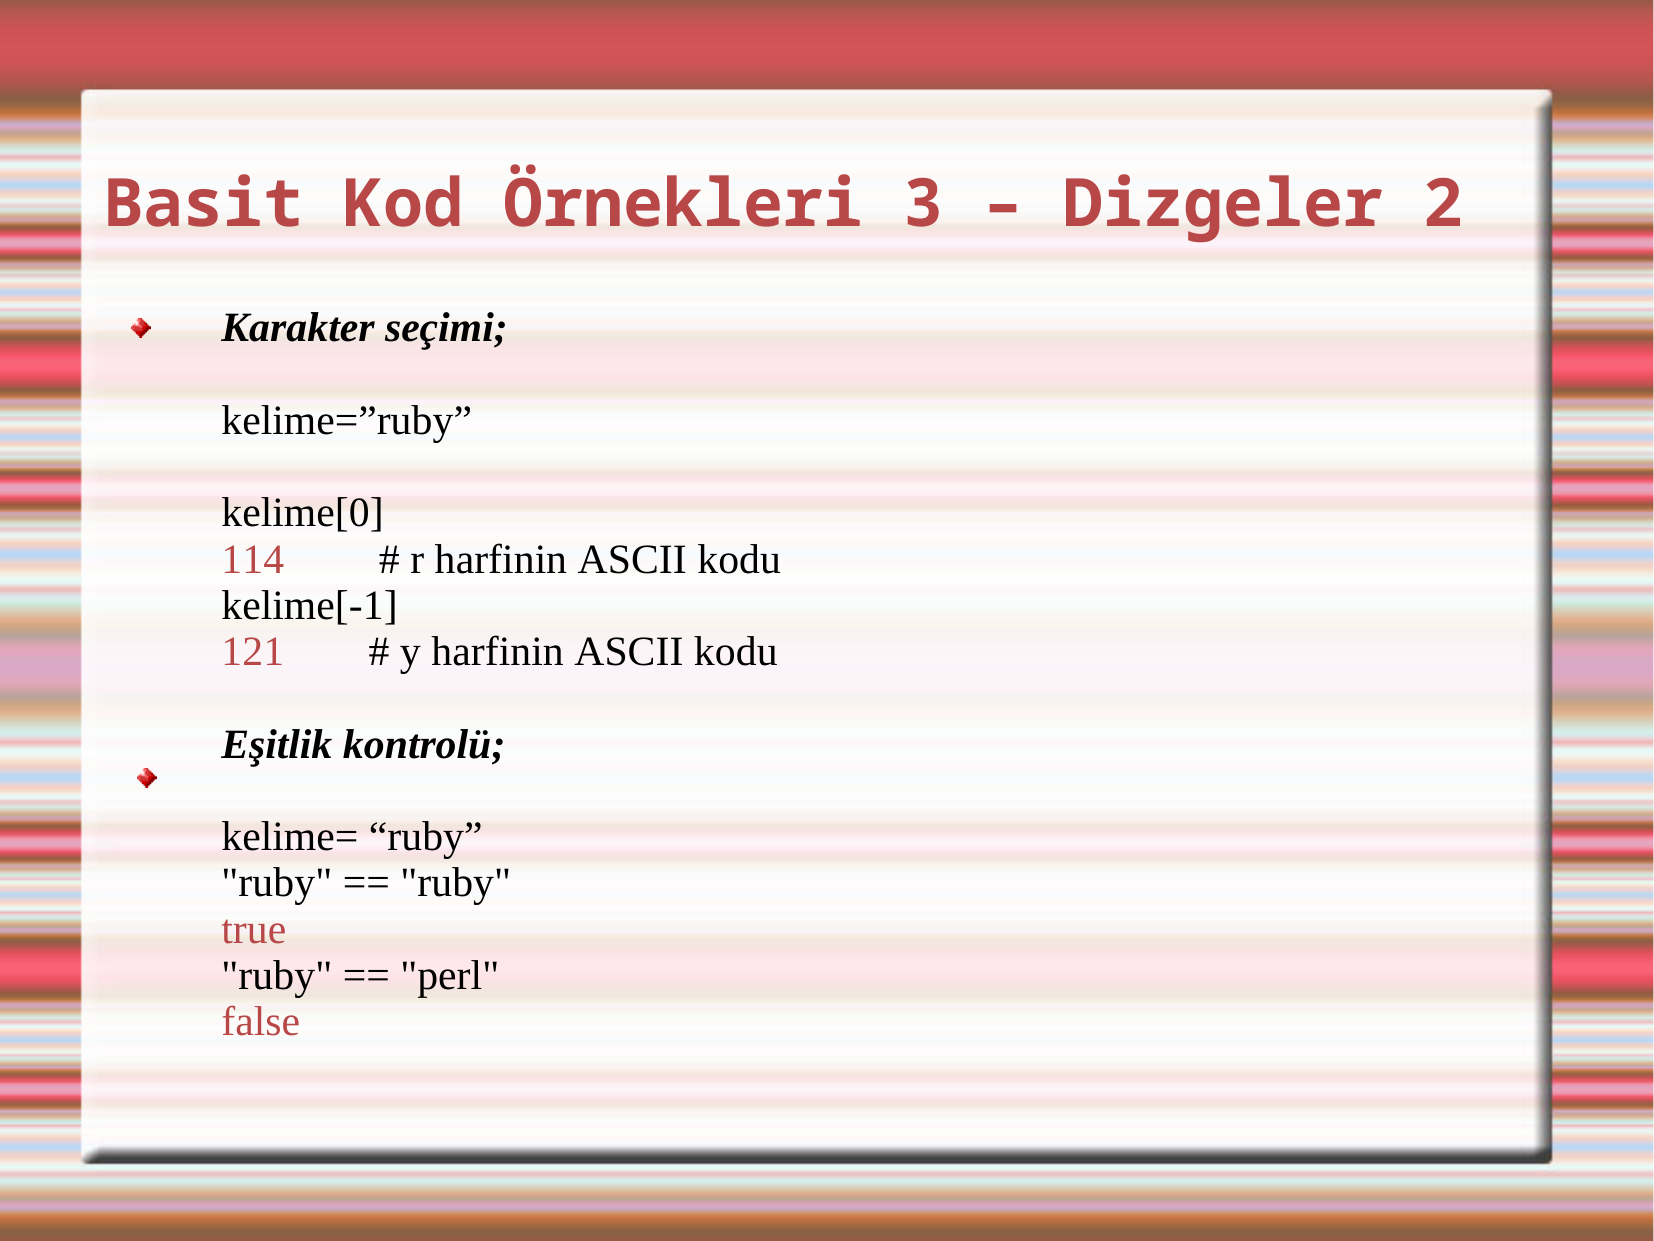

Basit Kod Örnekleri 3 – Dizgeler 2
Karakter seçimi;
kelime=”ruby”
kelime[0]
114 # r harfinin ASCII kodu
kelime[-1]
121 # y harfinin ASCII kodu
Eşitlik kontrolü;
kelime= “ruby”
"ruby" == "ruby"
true
"ruby" == "perl"
false